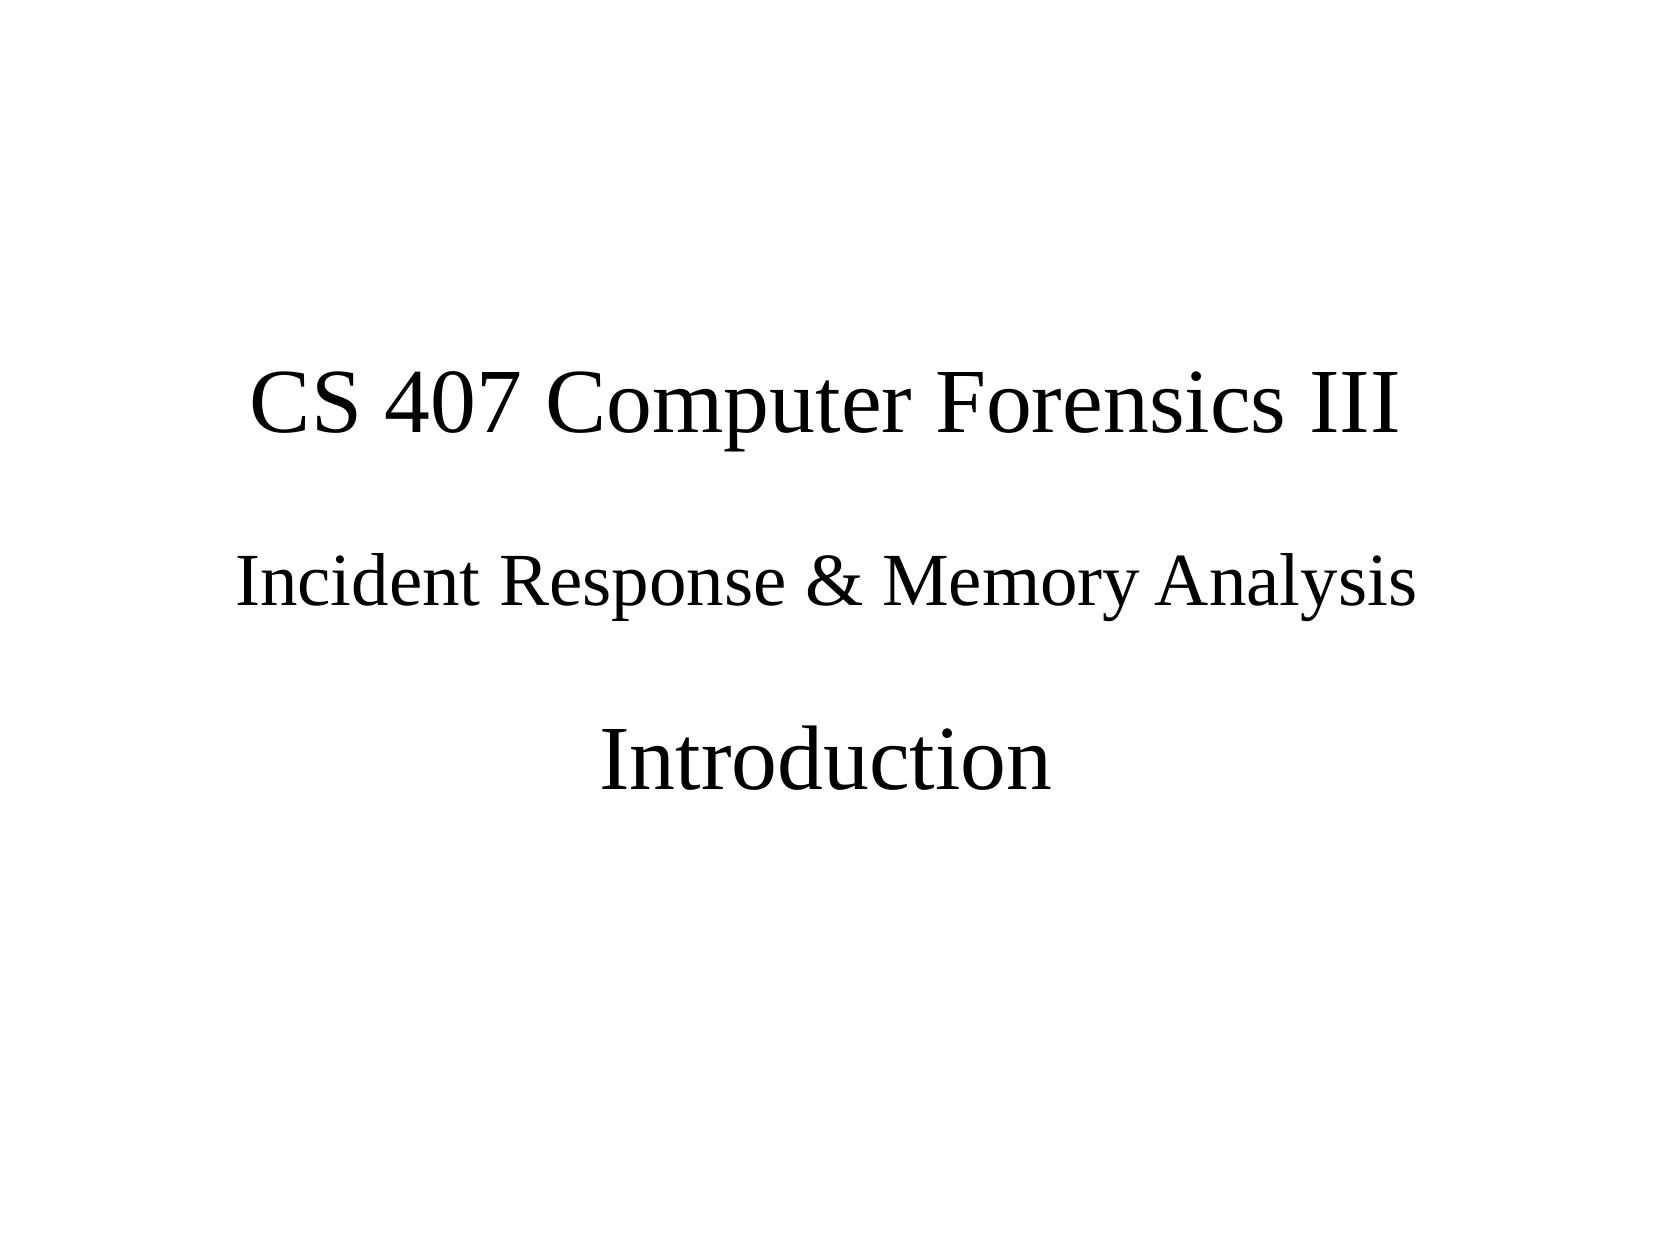

# CS 407 Computer Forensics III
Incident Response & Memory Analysis
Introduction